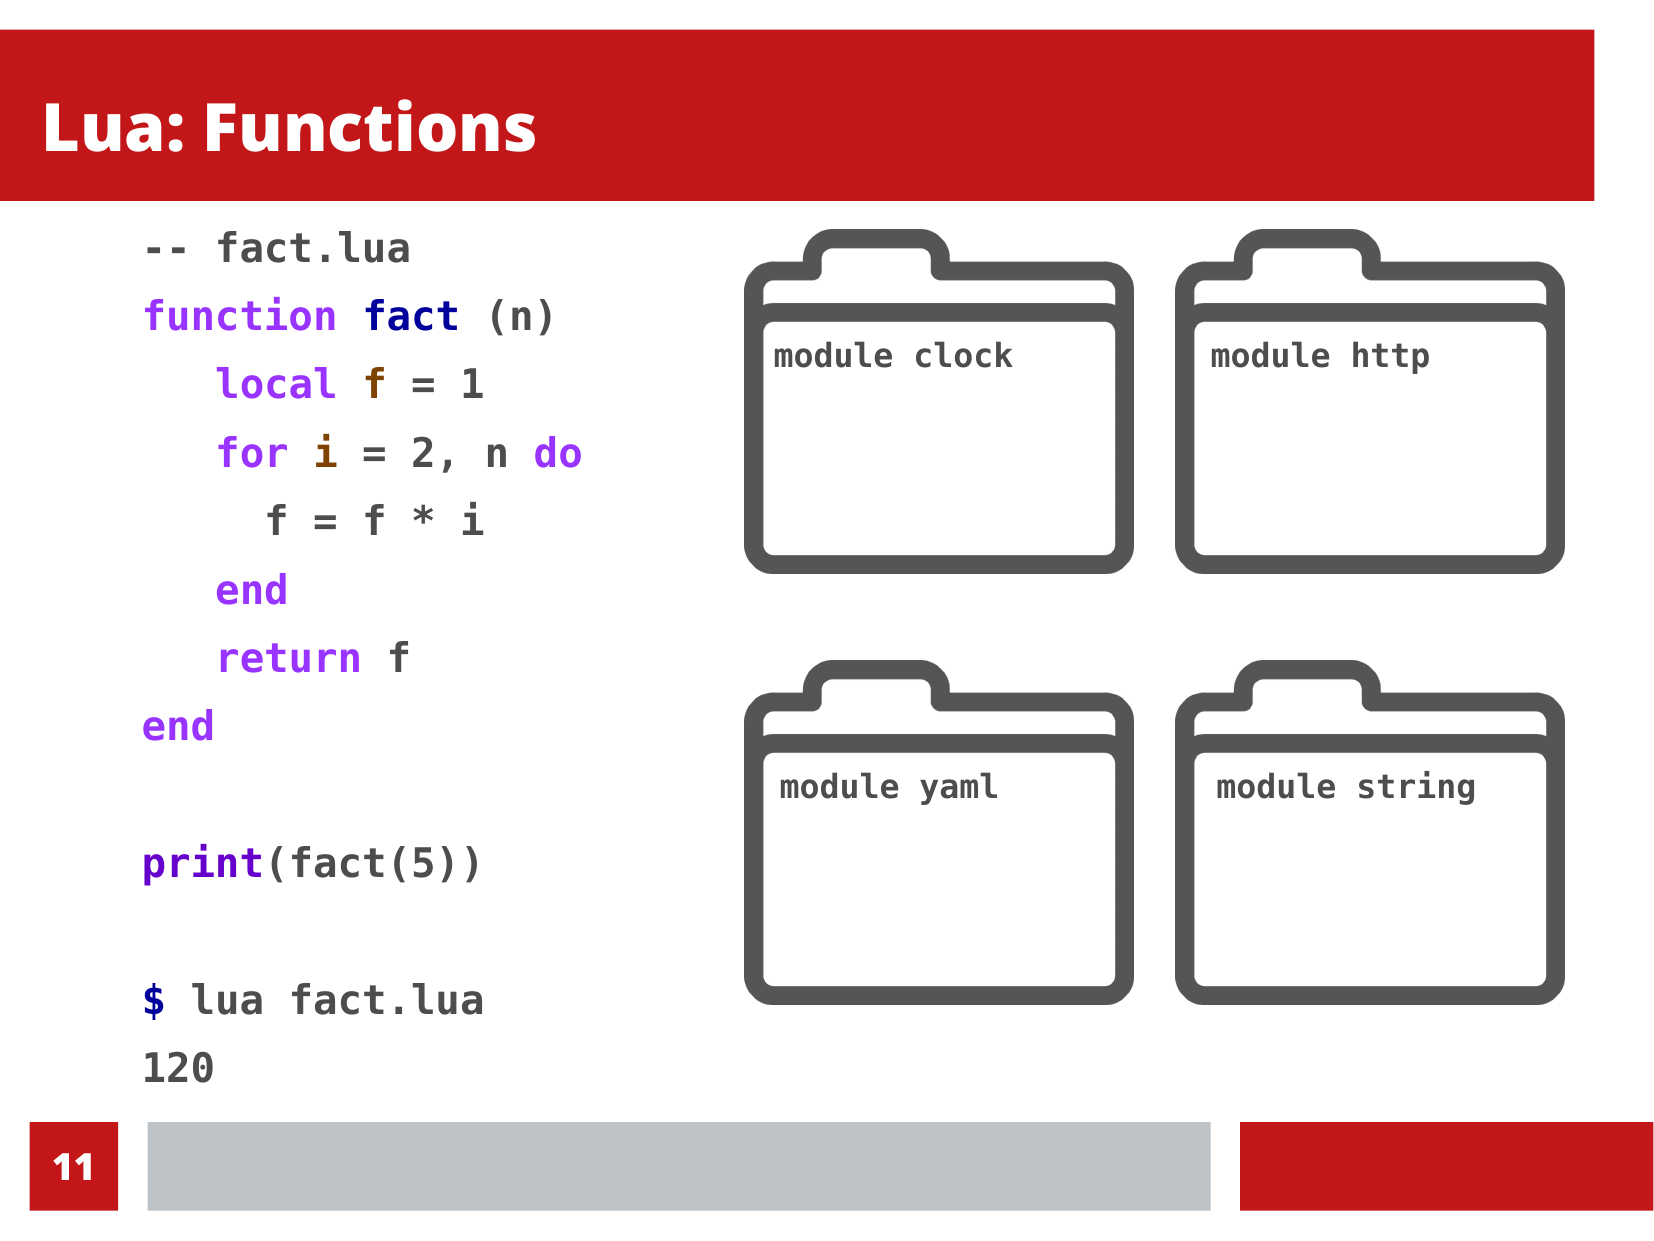

# Lua: Functions
-- fact.lua
function fact (n)
 local f = 1
 for i = 2, n do
 f = f * i
 end
 return f
end
print(fact(5))
$ lua fact.lua
120
module clock
module http
module yaml
module string
11